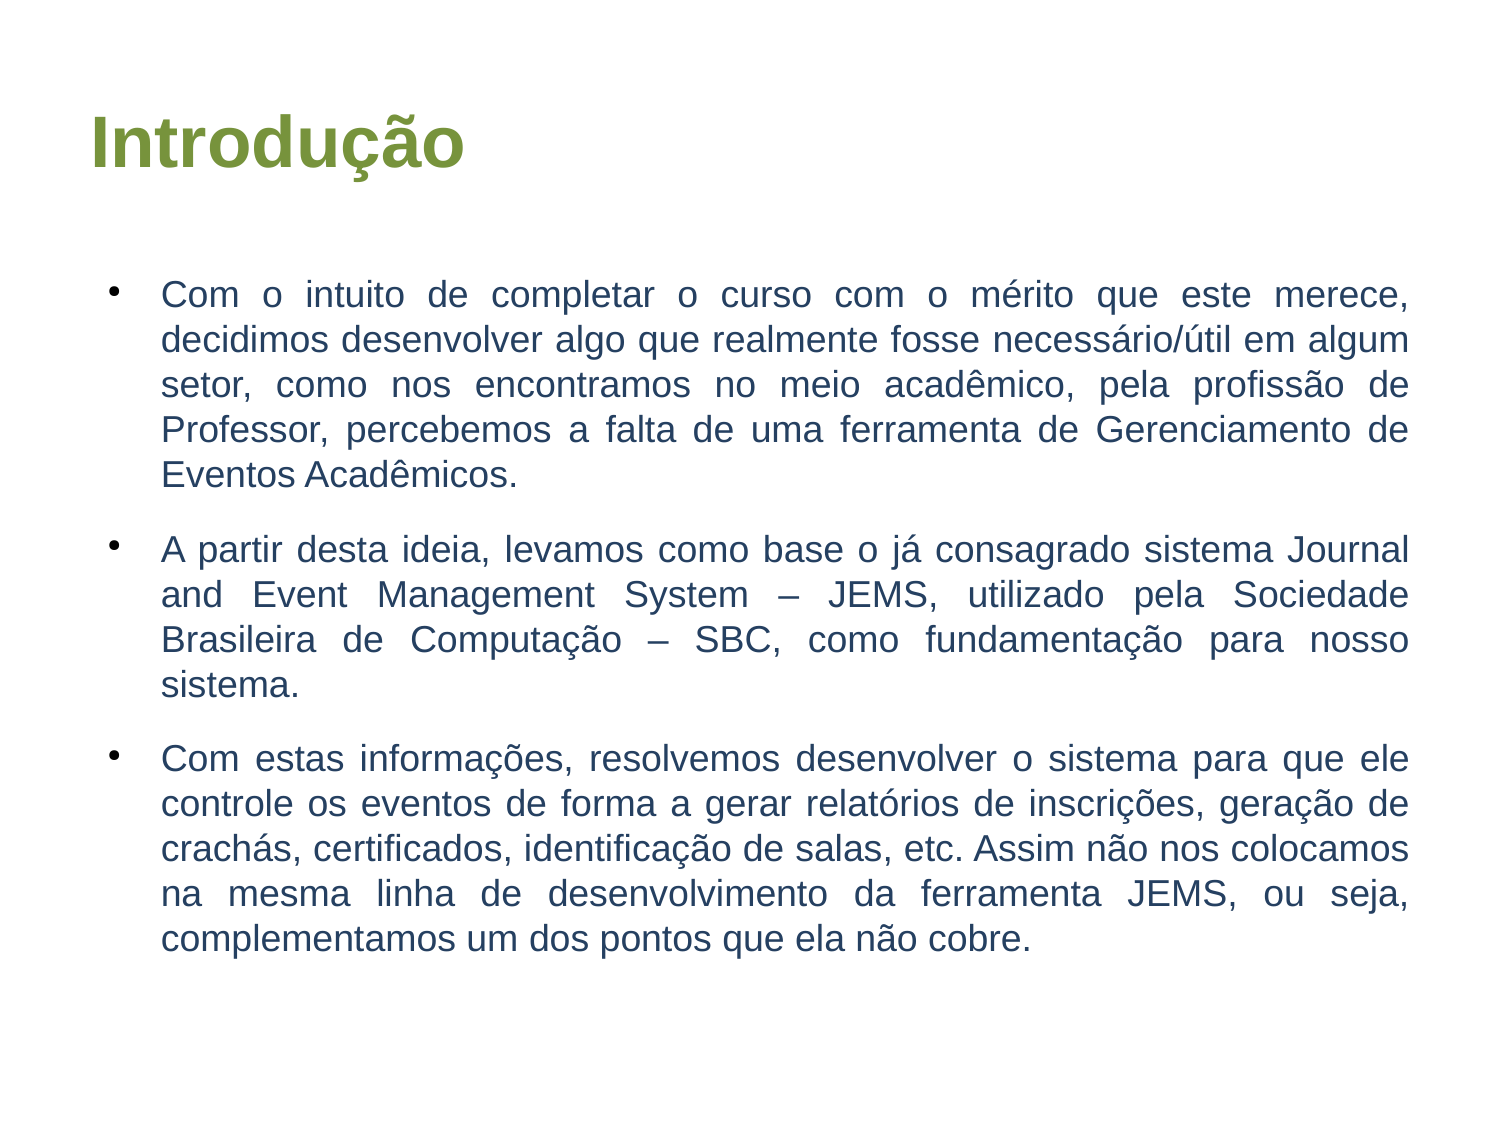

# Introdução
Com o intuito de completar o curso com o mérito que este merece, decidimos desenvolver algo que realmente fosse necessário/útil em algum setor, como nos encontramos no meio acadêmico, pela profissão de Professor, percebemos a falta de uma ferramenta de Gerenciamento de Eventos Acadêmicos.
A partir desta ideia, levamos como base o já consagrado sistema Journal and Event Management System – JEMS, utilizado pela Sociedade Brasileira de Computação – SBC, como fundamentação para nosso sistema.
Com estas informações, resolvemos desenvolver o sistema para que ele controle os eventos de forma a gerar relatórios de inscrições, geração de crachás, certificados, identificação de salas, etc. Assim não nos colocamos na mesma linha de desenvolvimento da ferramenta JEMS, ou seja, complementamos um dos pontos que ela não cobre.